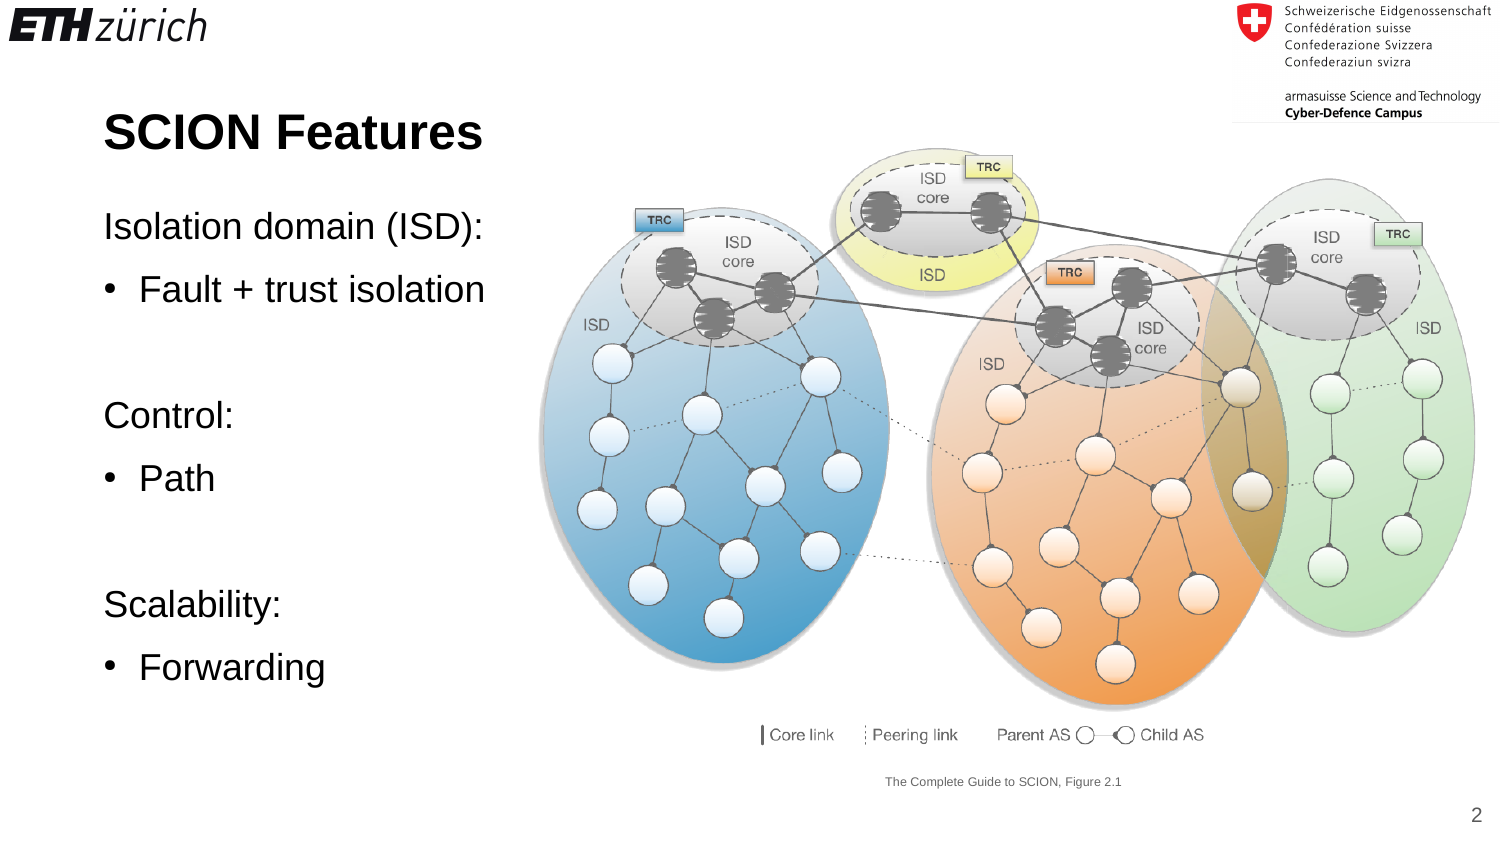

SCION Features
Isolation domain (ISD):
Fault + trust isolation
Control:
Path
Scalability:
Forwarding
The Complete Guide to SCION, Figure 2.1
2